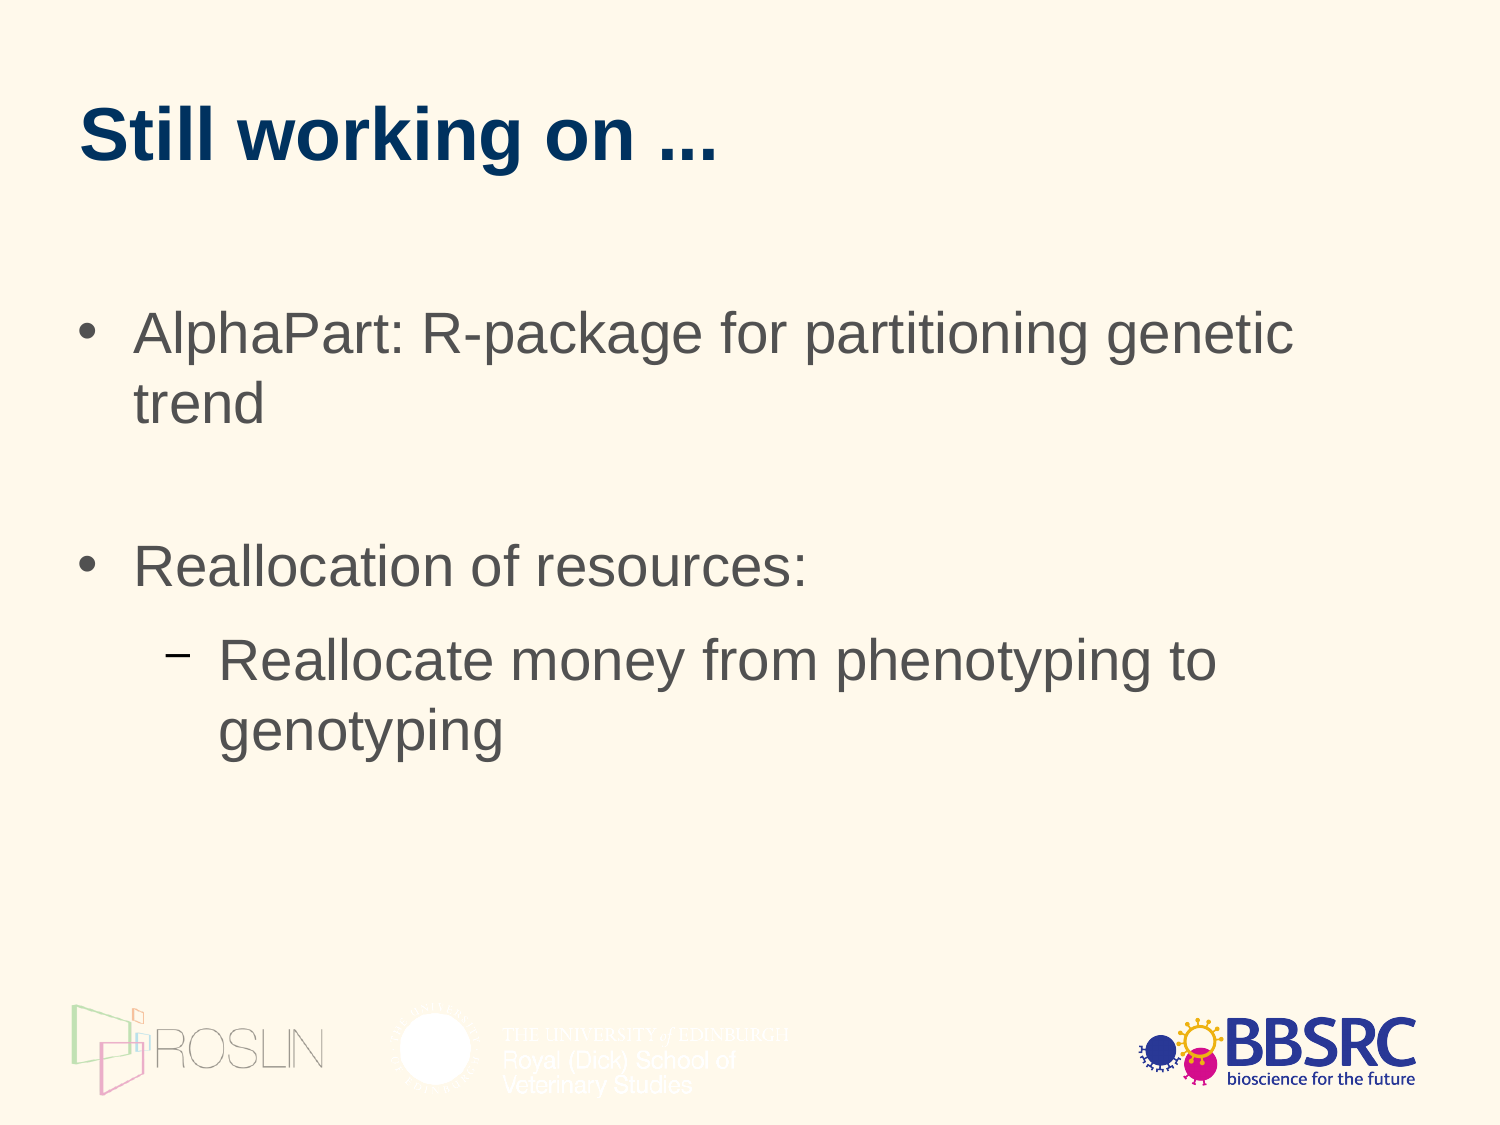

# Still working on ...
AlphaPart: R-package for partitioning genetic trend
Reallocation of resources:
Reallocate money from phenotyping to genotyping